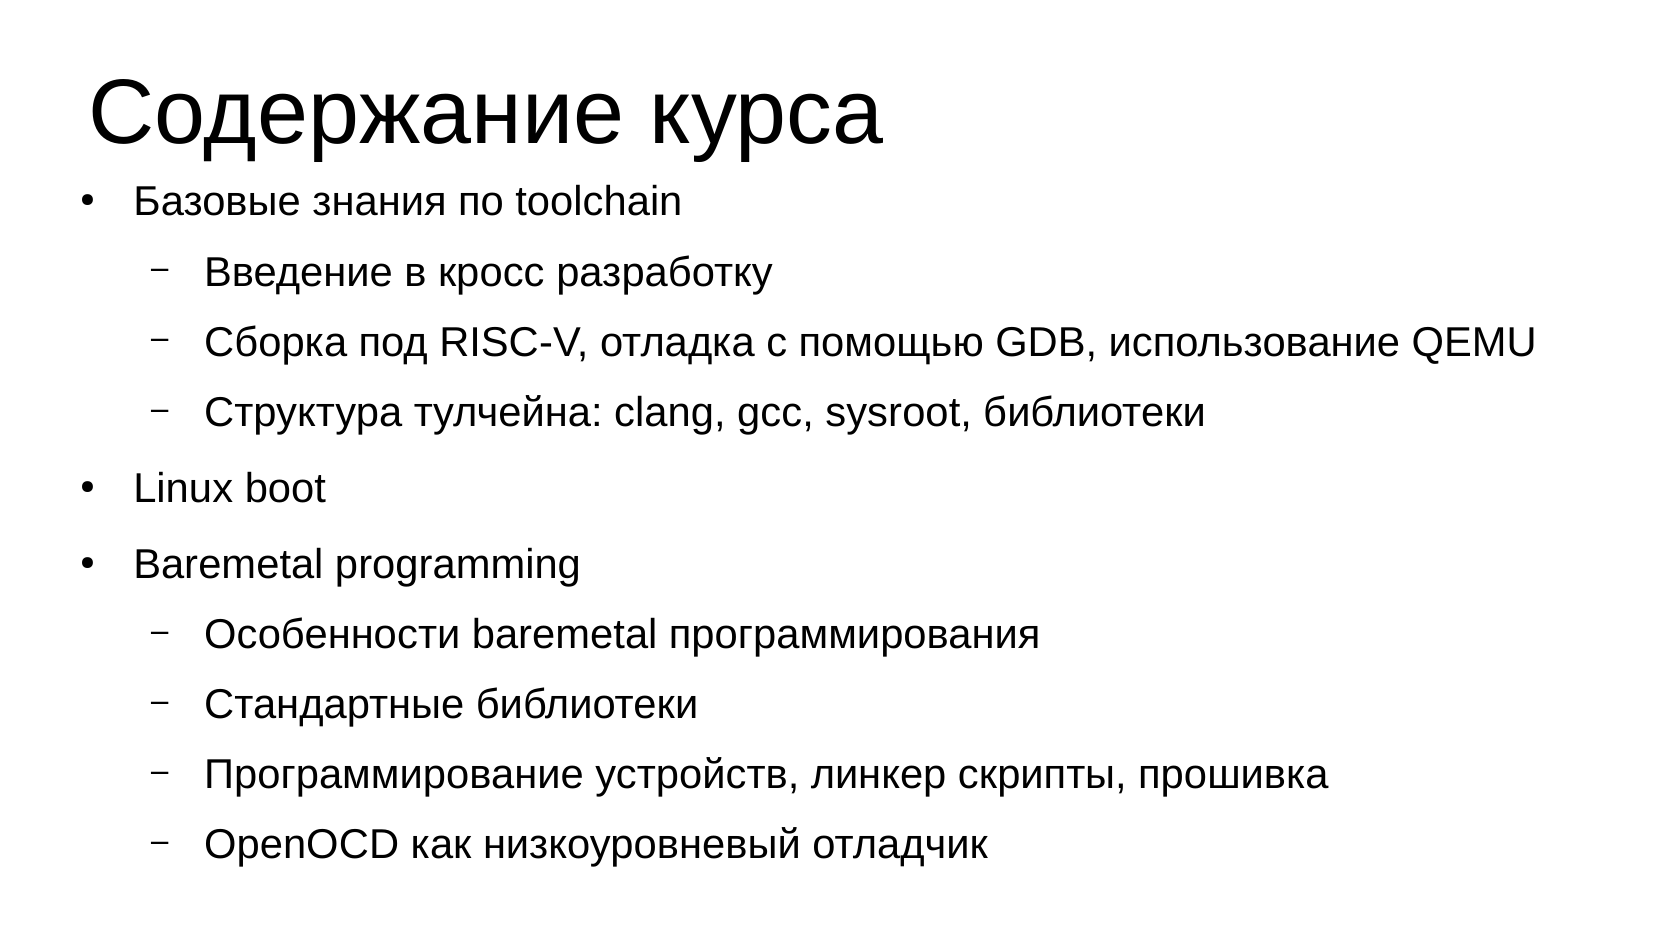

Содержание курса
# Базовые знания по toolchain
Введение в кросс разработку
Сборка под RISC-V, отладка с помощью GDB, использование QEMU
Структура тулчейна: clang, gcc, sysroot, библиотеки
Linux boot
Baremetal programming
Особенности baremetal программирования
Стандартные библиотеки
Программирование устройств, линкер скрипты, прошивка
OpenOCD как низкоуровневый отладчик